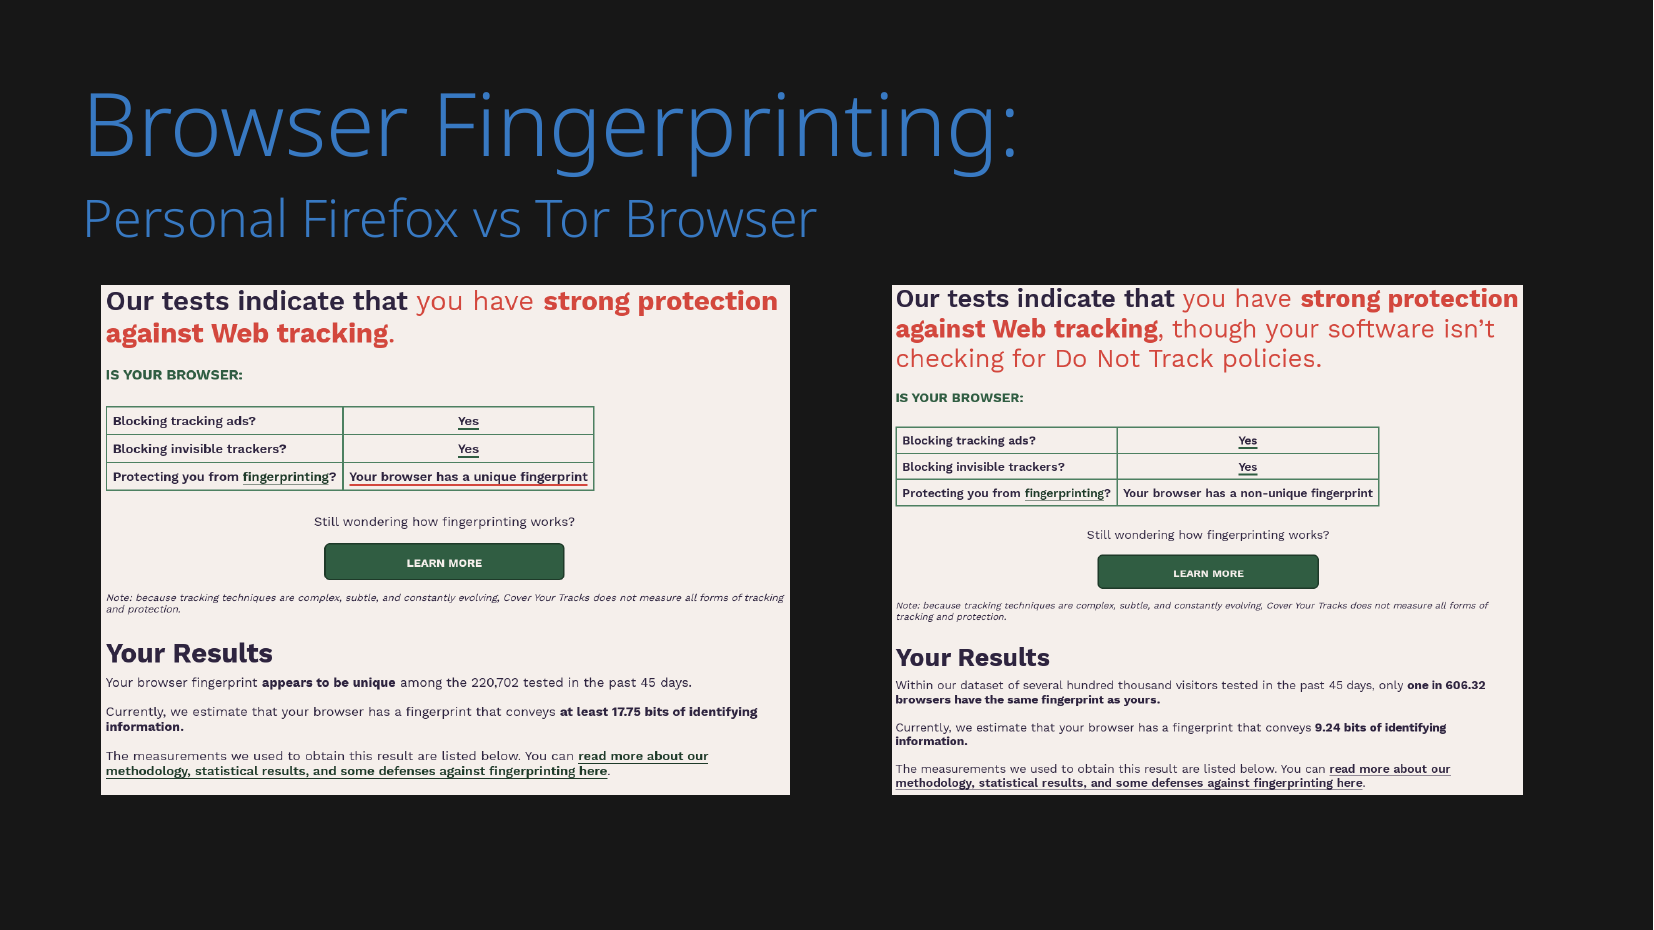

# Browser Fingerprinting: Personal Firefox vs Tor Browser